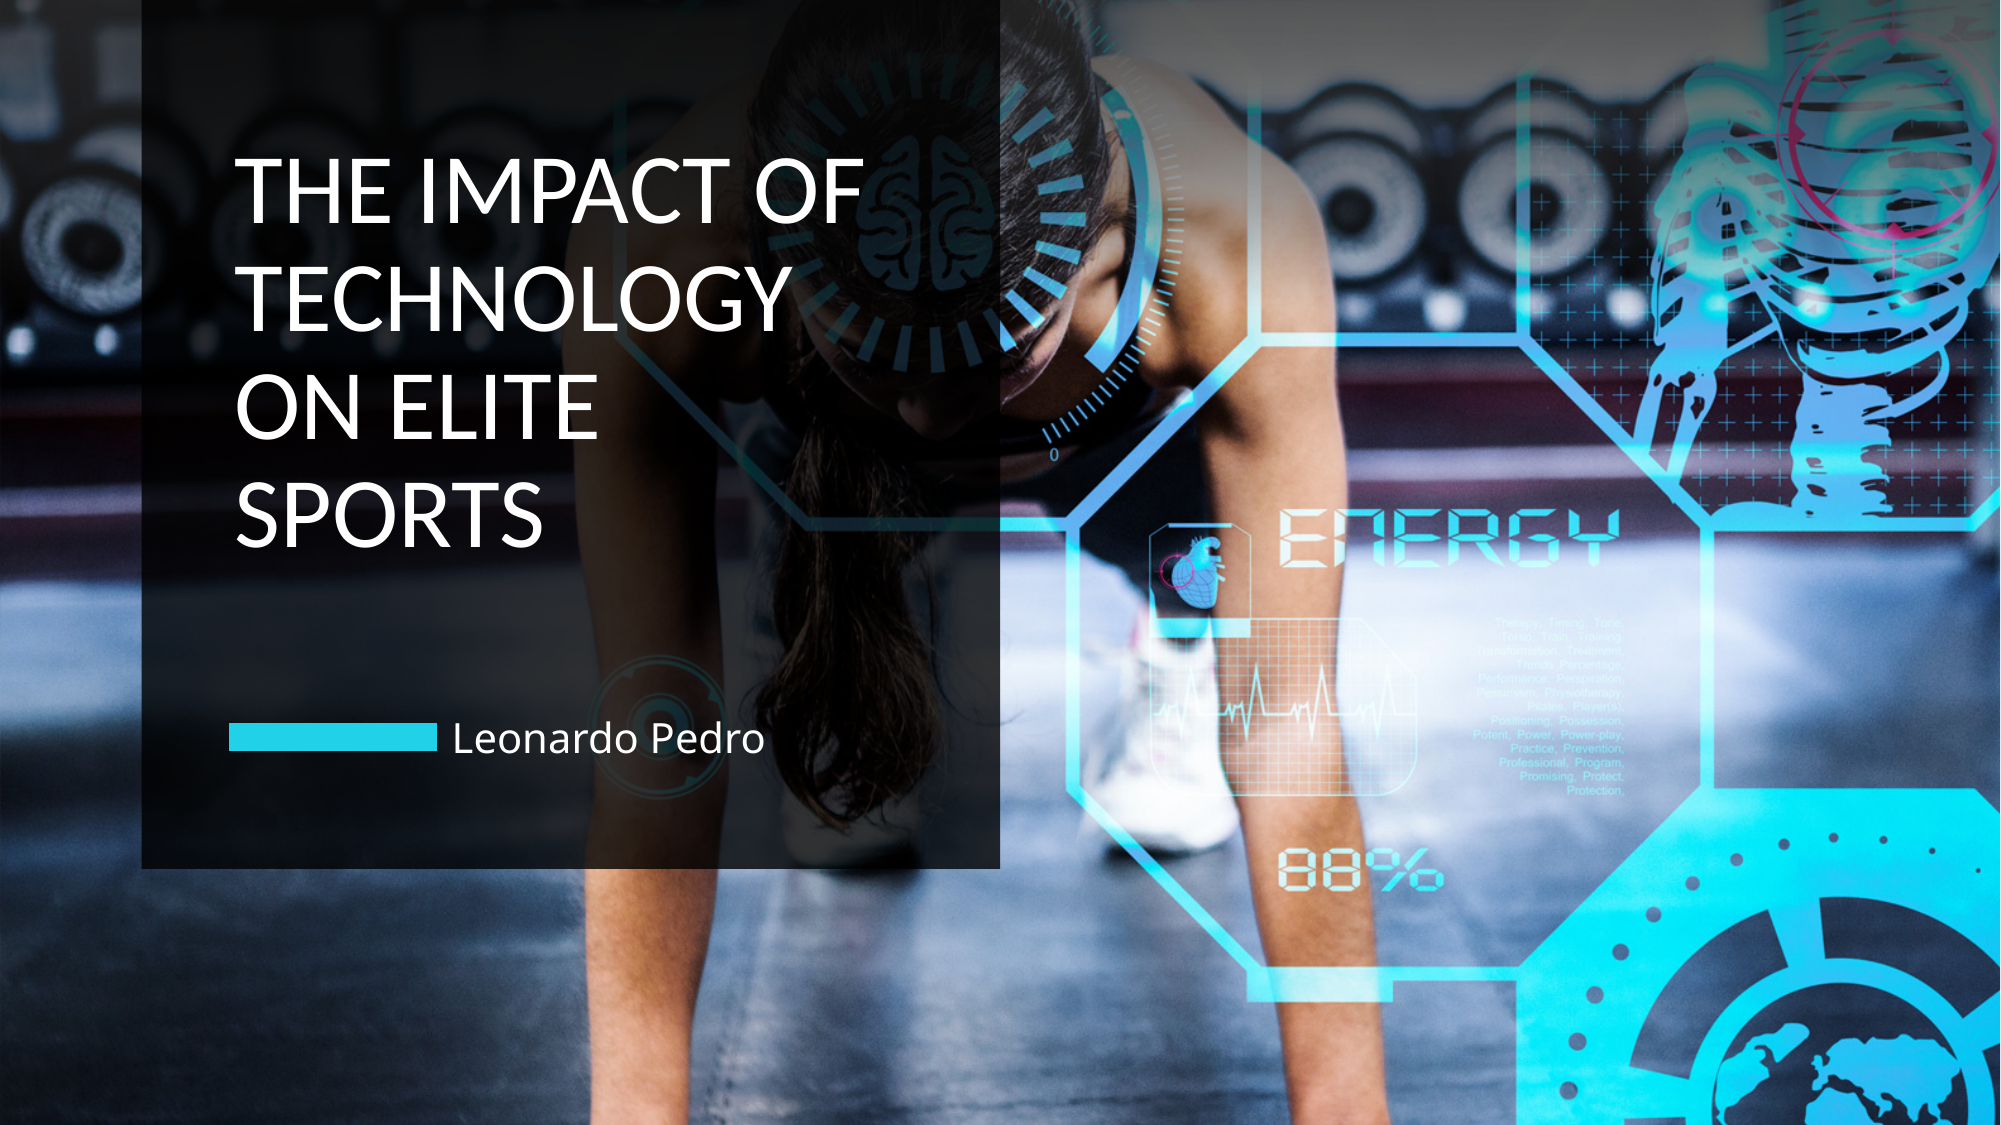

# THE IMPACT OF TECHNOLOGY ON ELITE SPORTS
Leonardo Pedro